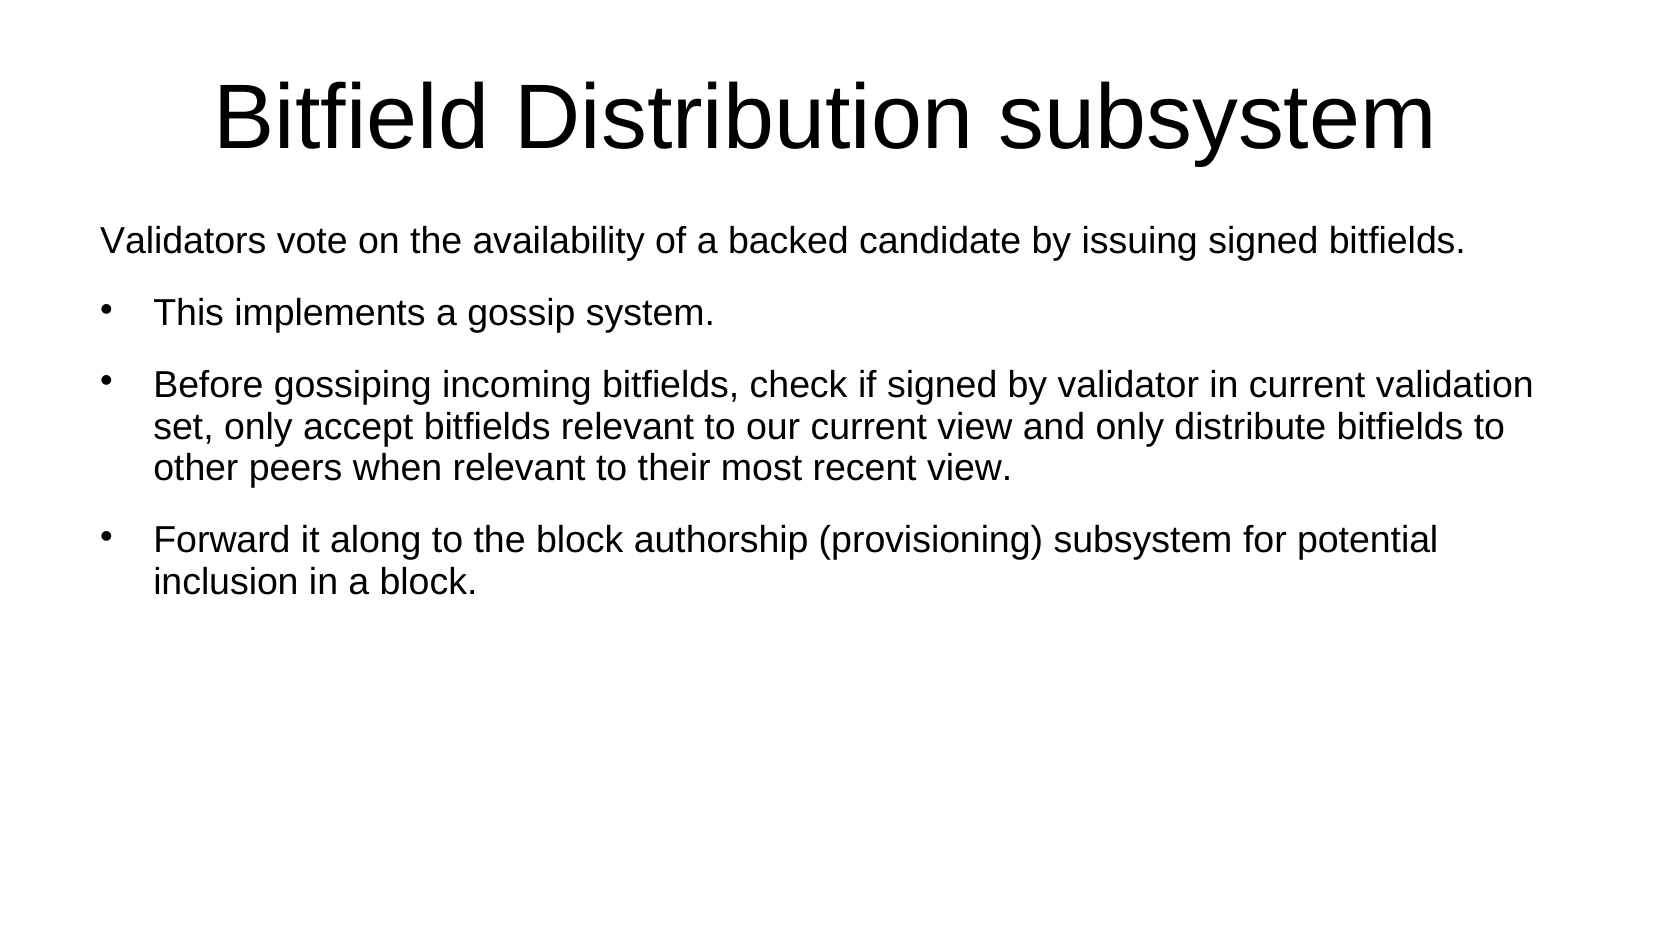

# Bitfield Distribution subsystem
Validators vote on the availability of a backed candidate by issuing signed bitfields.
This implements a gossip system.
Before gossiping incoming bitfields, check if signed by validator in current validation set, only accept bitfields relevant to our current view and only distribute bitfields to other peers when relevant to their most recent view.
Forward it along to the block authorship (provisioning) subsystem for potential inclusion in a block.